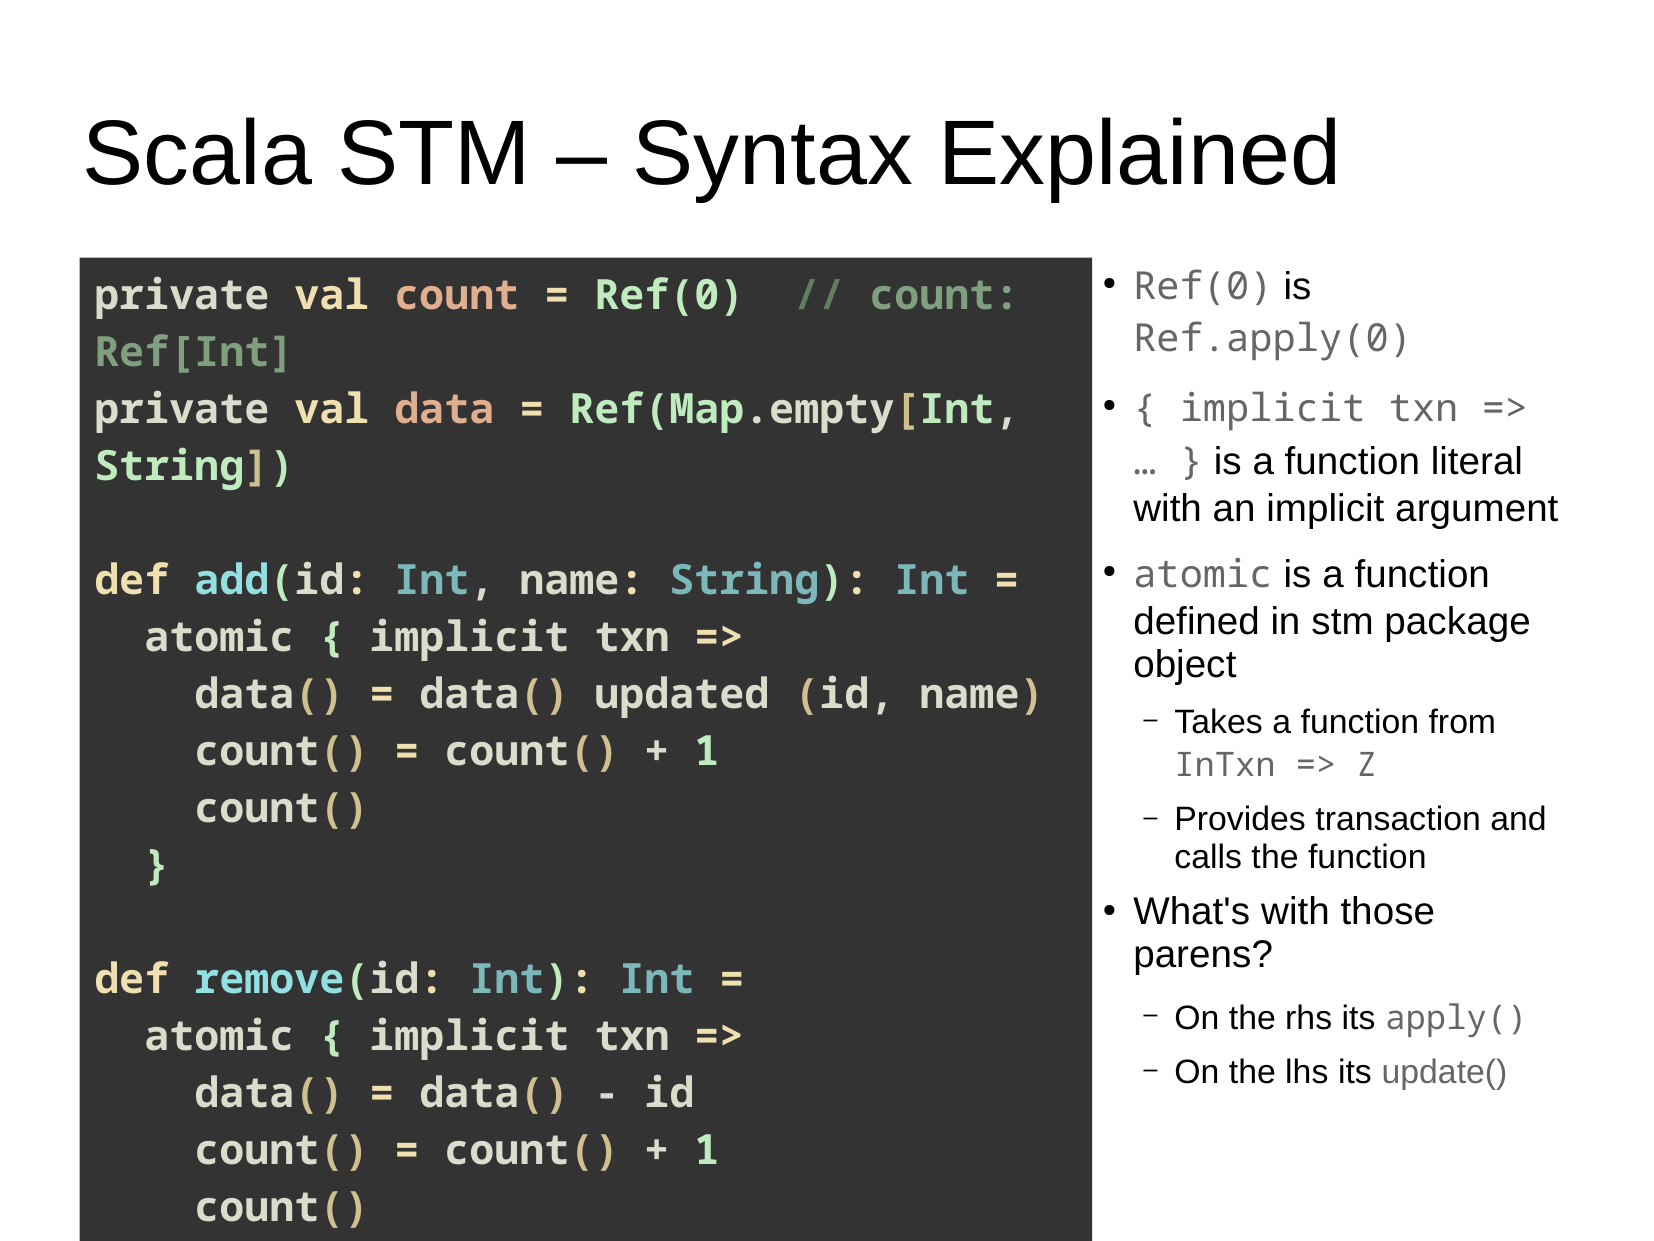

# Scala STM – Syntax Explained
private val count = Ref(0) // count: Ref[Int]
private val data = Ref(Map.empty[Int, String])
def add(id: Int, name: String): Int =
 atomic { implicit txn =>
 data() = data() updated (id, name)
 count() = count() + 1
 count()
 }
def remove(id: Int): Int =
 atomic { implicit txn =>
 data() = data() - id
 count() = count() + 1
 count()
 }
Ref(0) is Ref.apply(0)
{ implicit txn => … } is a function literal with an implicit argument
atomic is a function defined in stm package object
Takes a function from InTxn => Z
Provides transaction and calls the function
What's with those parens?
On the rhs its apply()
On the lhs its update()